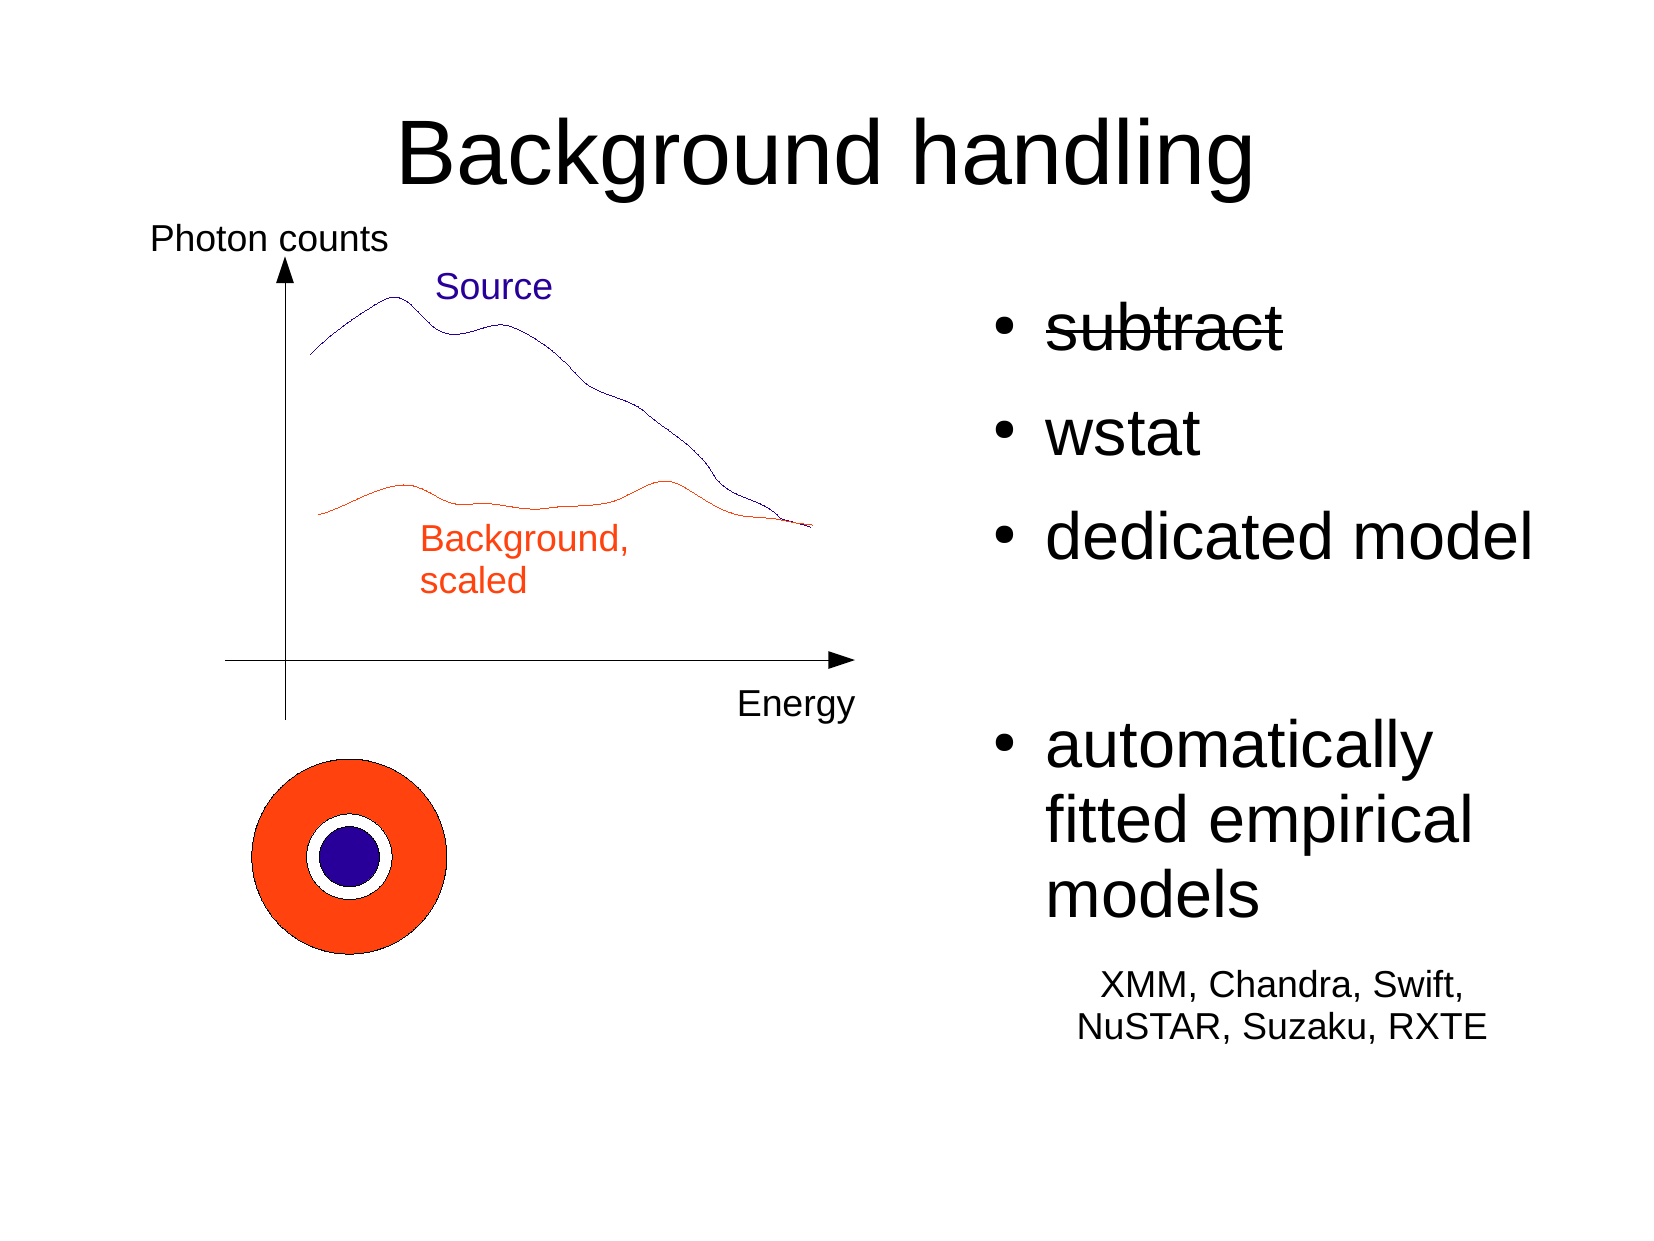

# Background handling
Photon counts
Source
subtract
wstat
dedicated model
automatically fitted empirical models
Background,
scaled
Energy
XMM, Chandra, Swift,
NuSTAR, Suzaku, RXTE